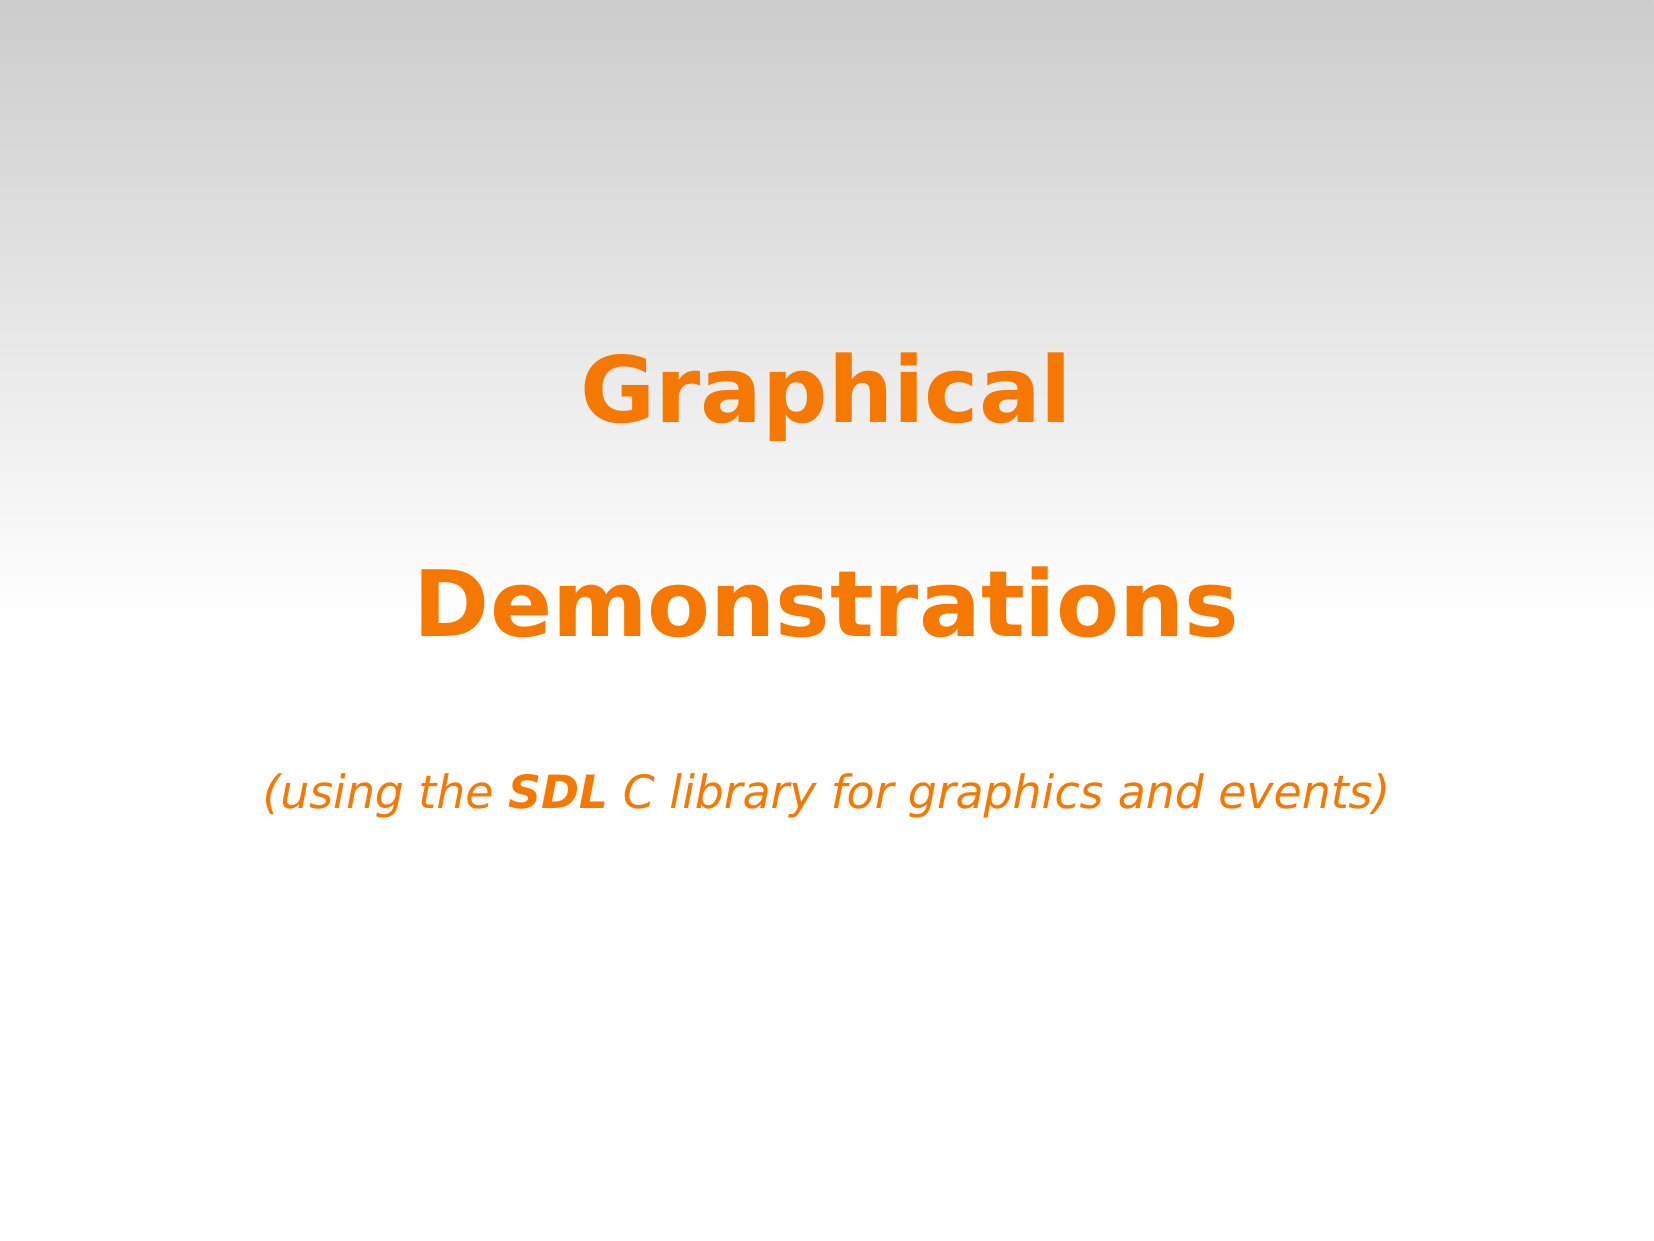

# Graphical Demonstrations (using the SDL C library for graphics and events)